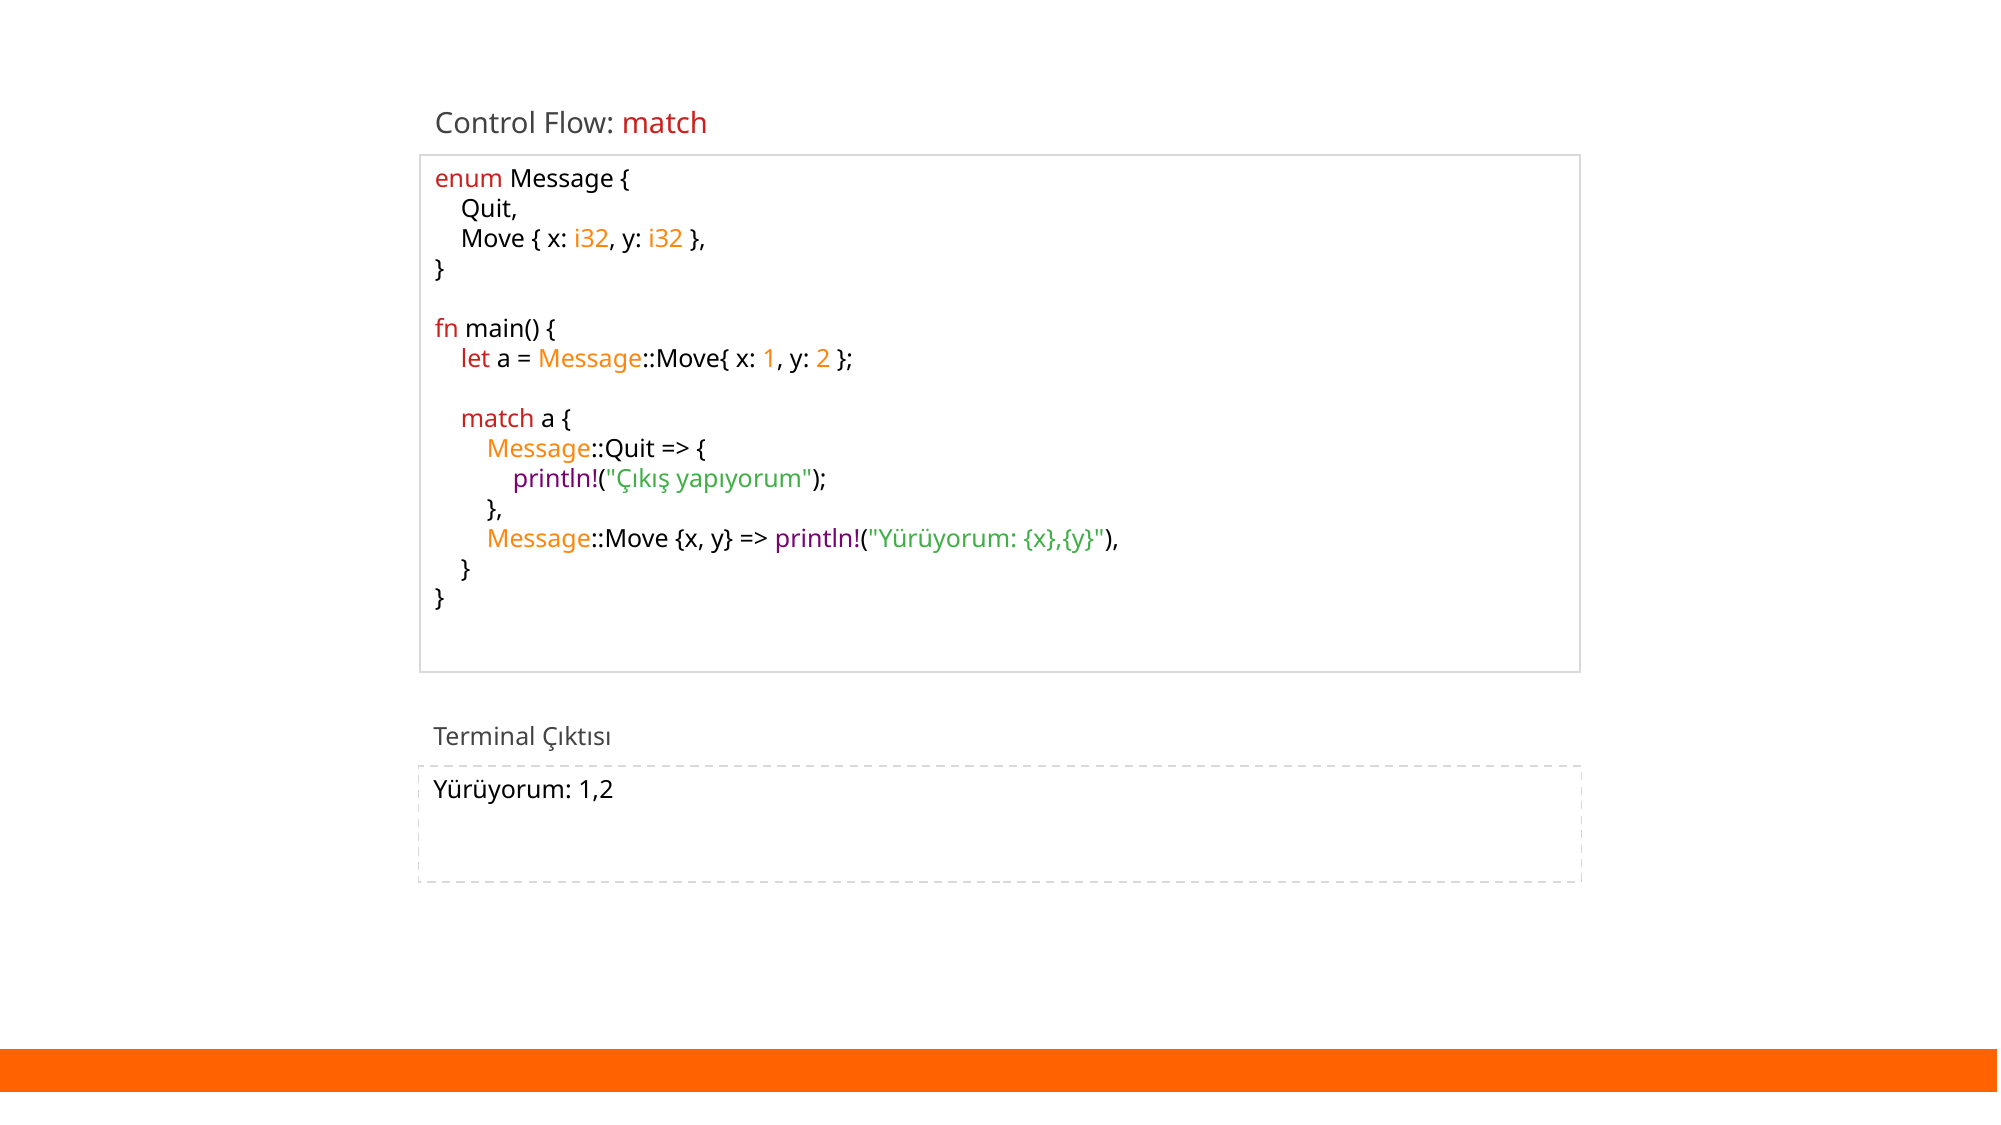

Control Flow: match
enum Message {
 Quit,
 Move { x: i32, y: i32 },
}
fn main() {
 let a = Message::Move{ x: 1, y: 2 };
 match a {
 Message::Quit => {
 println!("Çıkış yapıyorum");
 },
 Message::Move {x, y} => println!("Yürüyorum: {x},{y}"),
 }
}
Terminal Çıktısı
Yürüyorum: 1,2